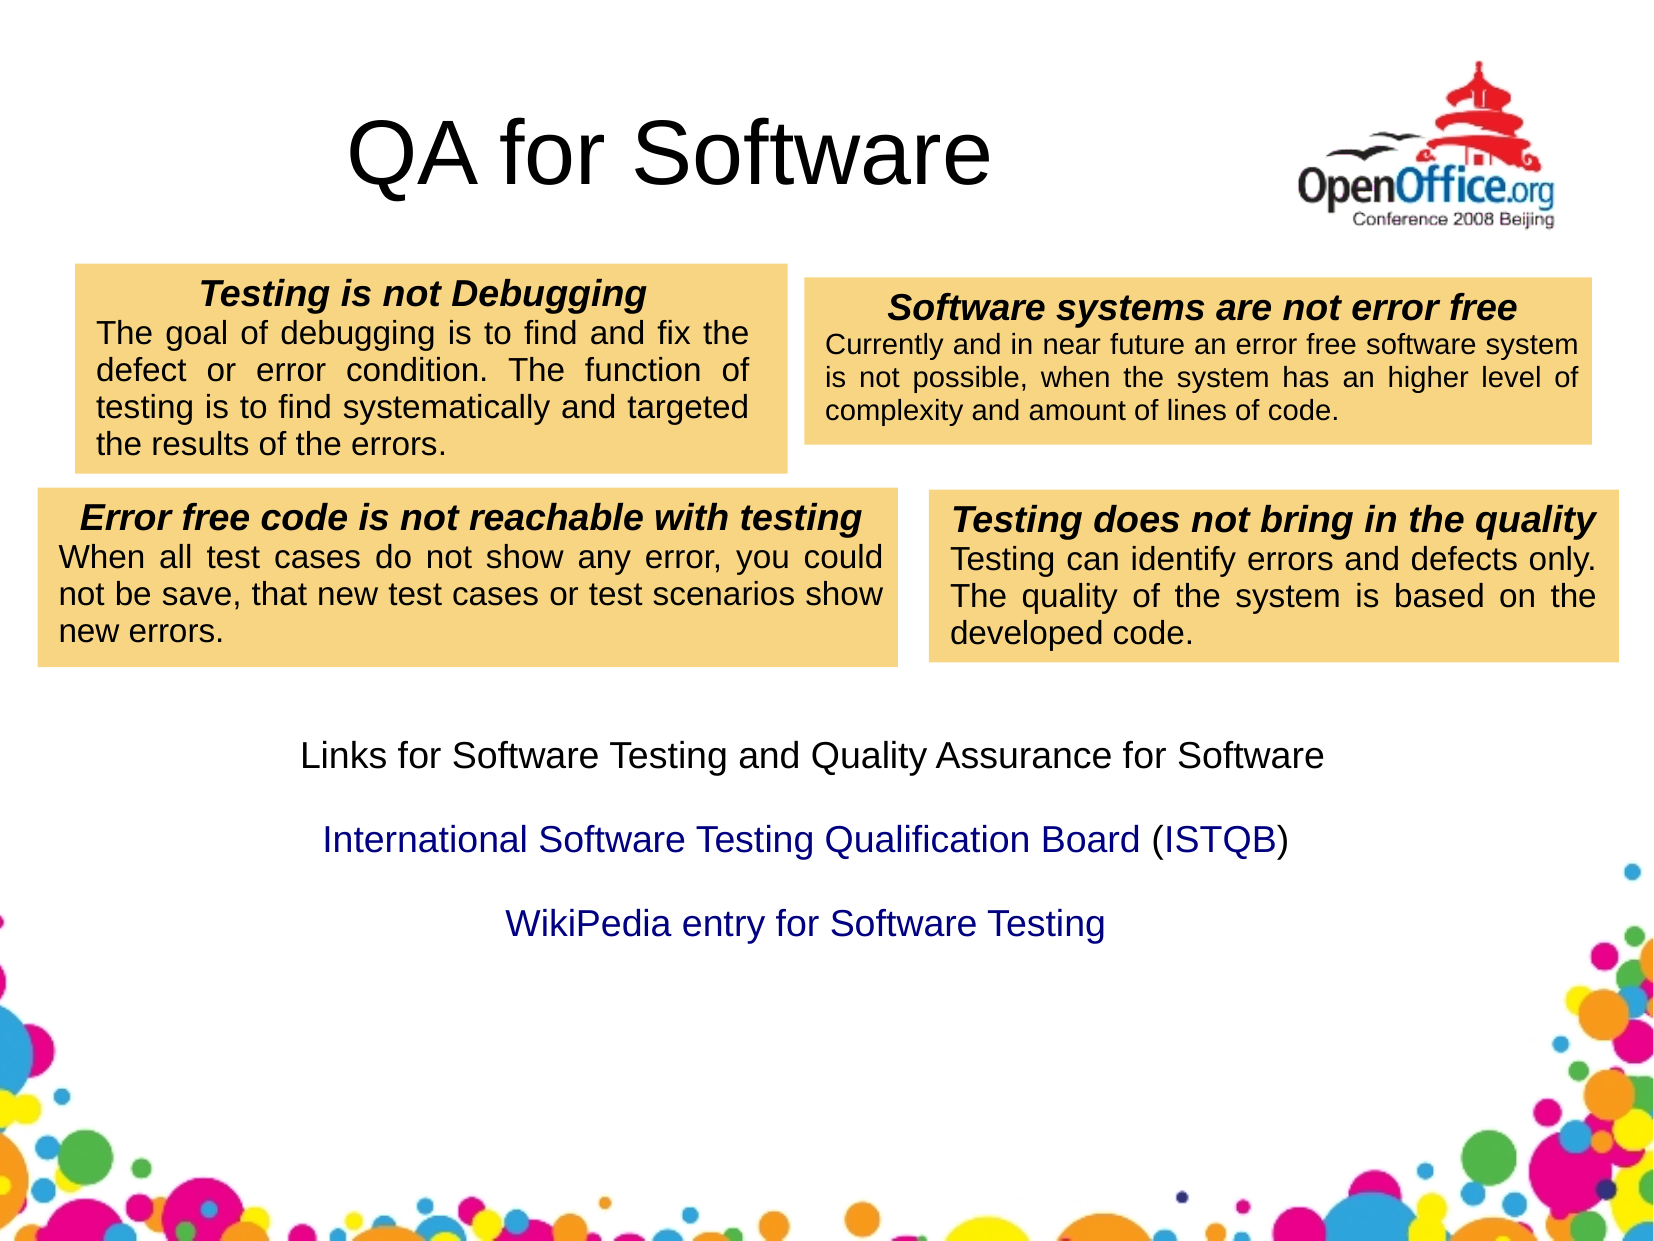

# QA for Software
Testing is not Debugging
The goal of debugging is to find and fix the defect or error condition. The function of testing is to find systematically and targeted the results of the errors.
Software systems are not error free
Currently and in near future an error free software system is not possible, when the system has an higher level of complexity and amount of lines of code.
Error free code is not reachable with testing
When all test cases do not show any error, you could not be save, that new test cases or test scenarios show new errors.
Testing does not bring in the quality
Testing can identify errors and defects only. The quality of the system is based on the developed code.
Links for Software Testing and Quality Assurance for Software
International Software Testing Qualification Board (ISTQB)
WikiPedia entry for Software Testing